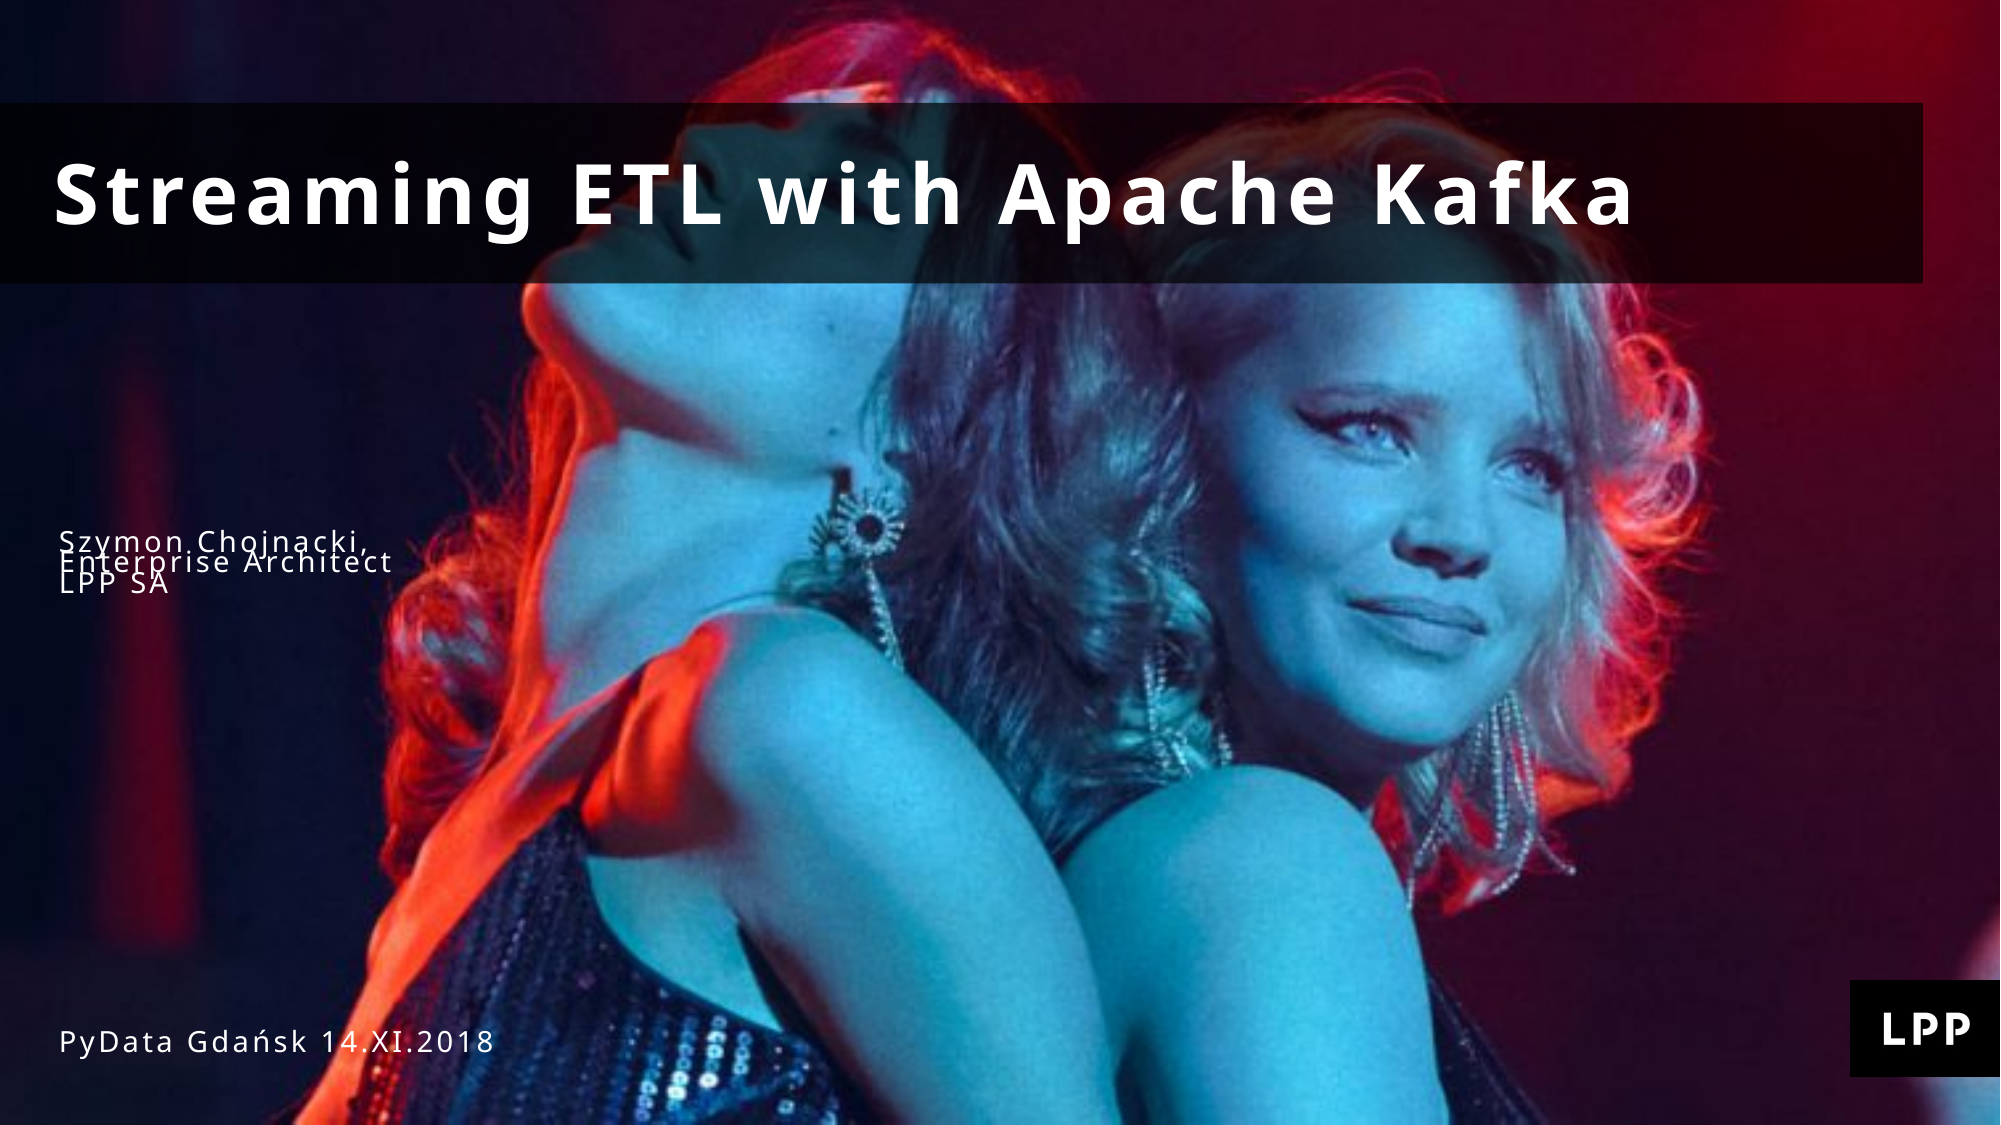

# Streaming ETL with Apache Kafka
Szymon Chojnacki,
Enterprise Architect
LPP SA
PyData Gdańsk 14.XI.2018